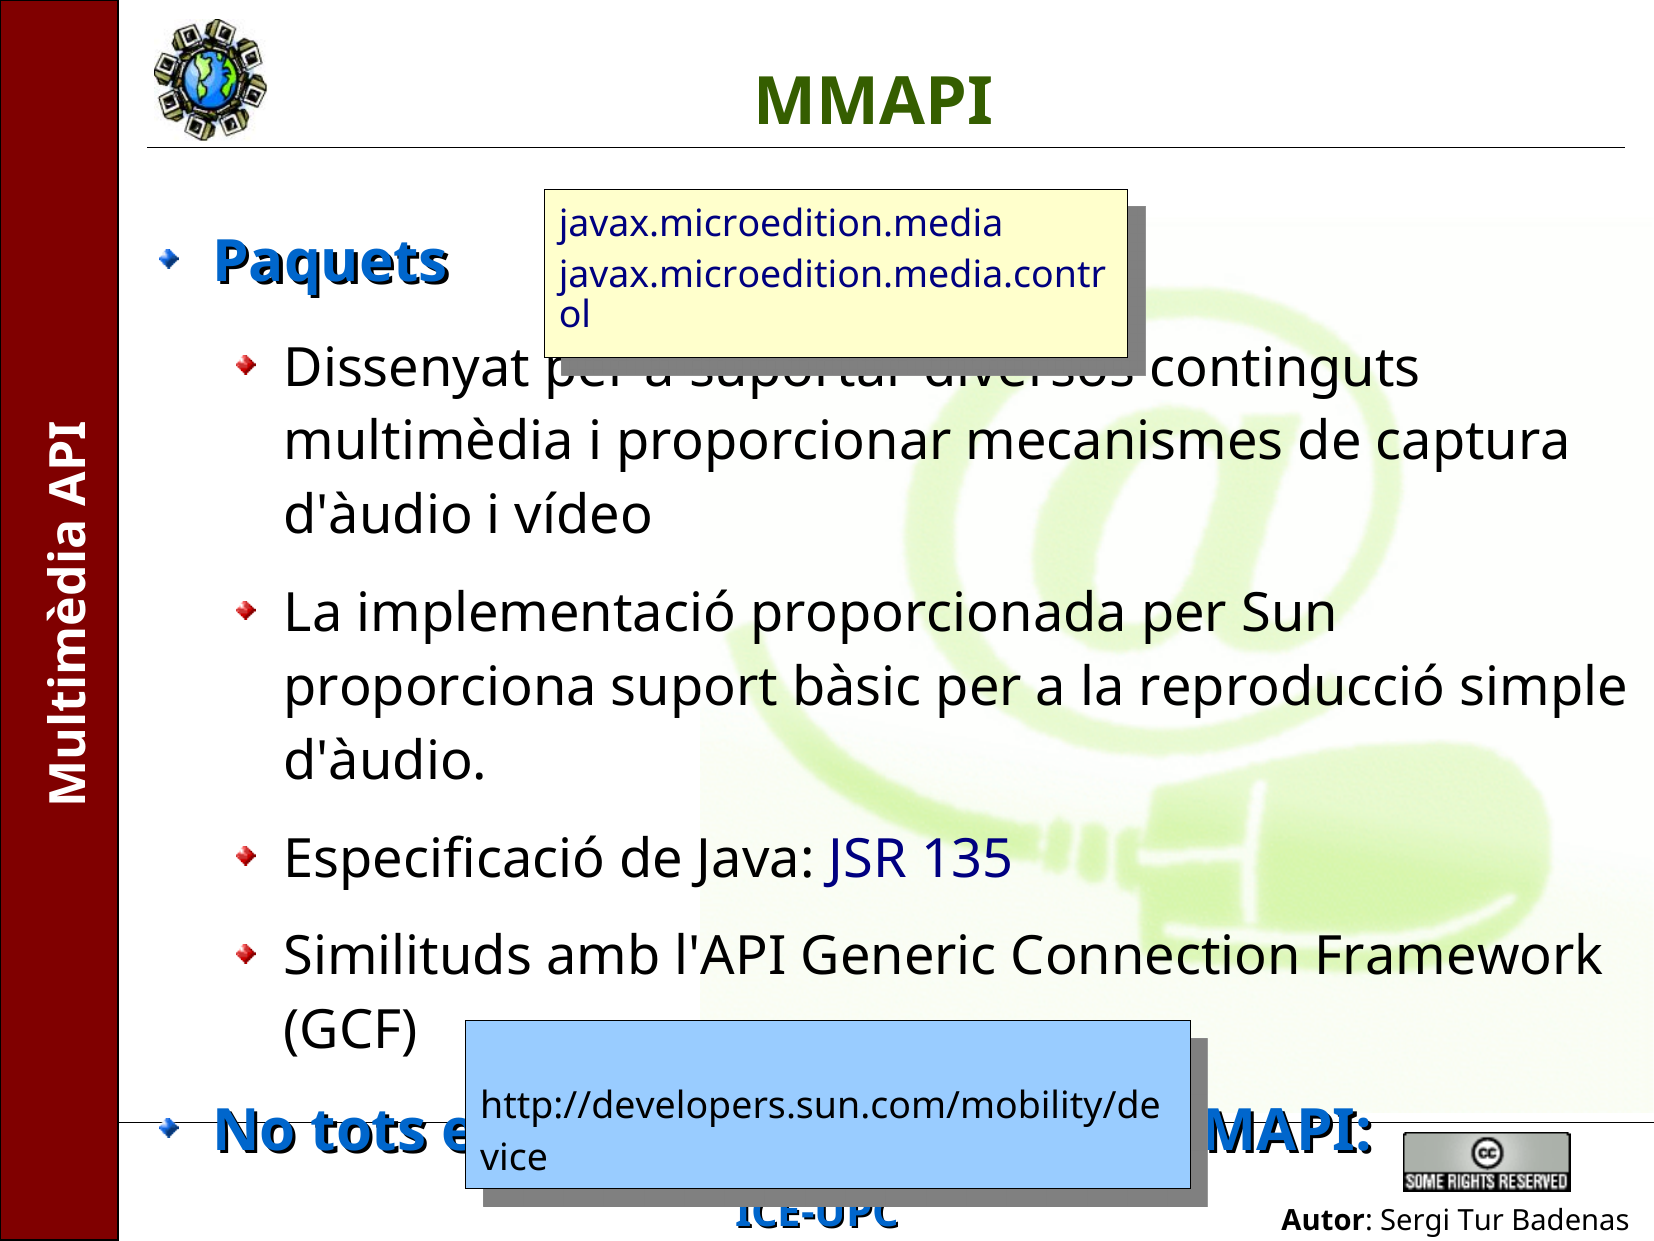

# MMAPI
javax.microedition.media
javax.microedition.media.control
Paquets
Dissenyat per a suportar diversos continguts multimèdia i proporcionar mecanismes de captura d'àudio i vídeo
La implementació proporcionada per Sun proporciona suport bàsic per a la reproducció simple d'àudio.
Especificació de Java: JSR 135
Similituds amb l'API Generic Connection Framework (GCF)
No tots els dispositius suporten MMAPI:
 http://developers.sun.com/mobility/device